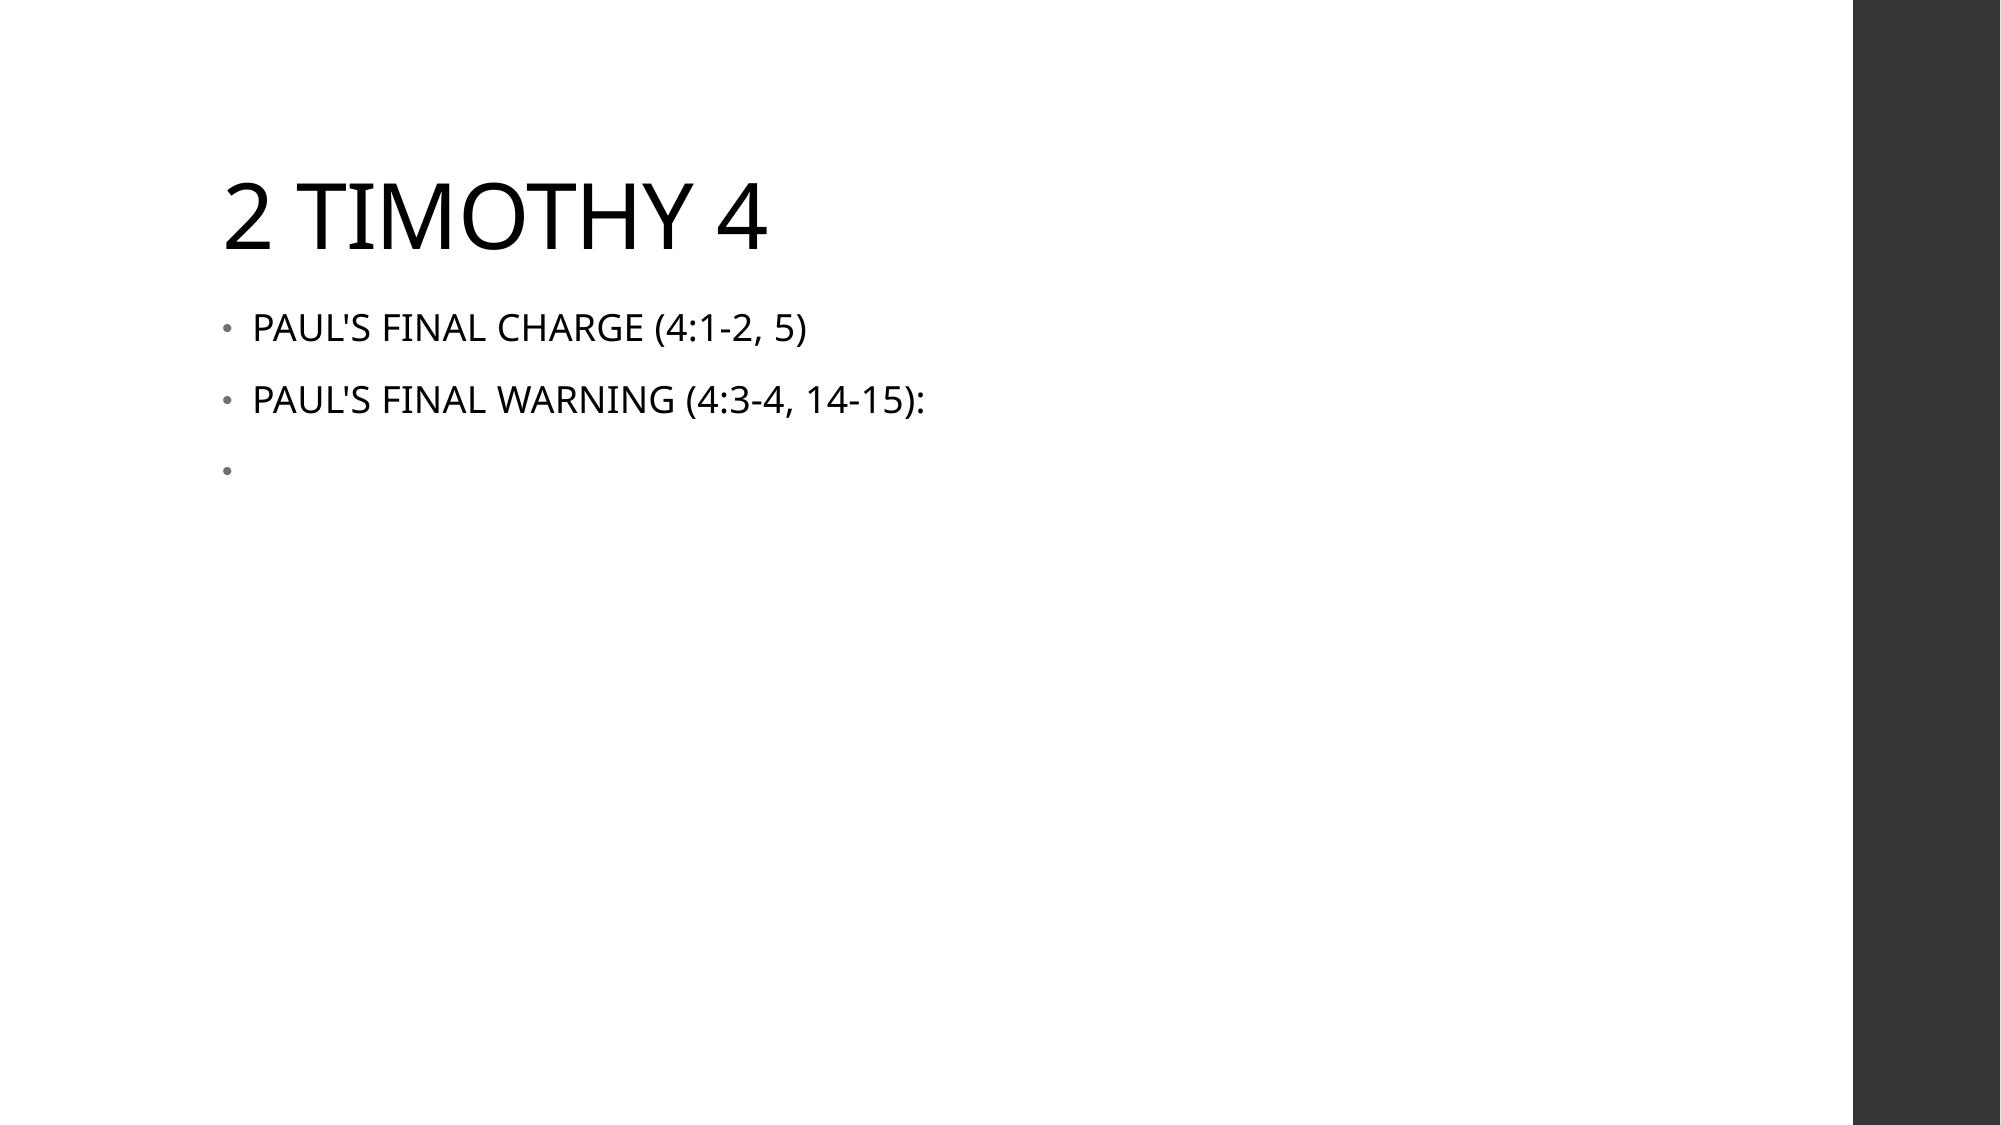

# 2 TIMOTHY 4
PAUL'S FINAL CHARGE (4:1-2, 5)
PAUL'S FINAL WARNING (4:3-4, 14-15):